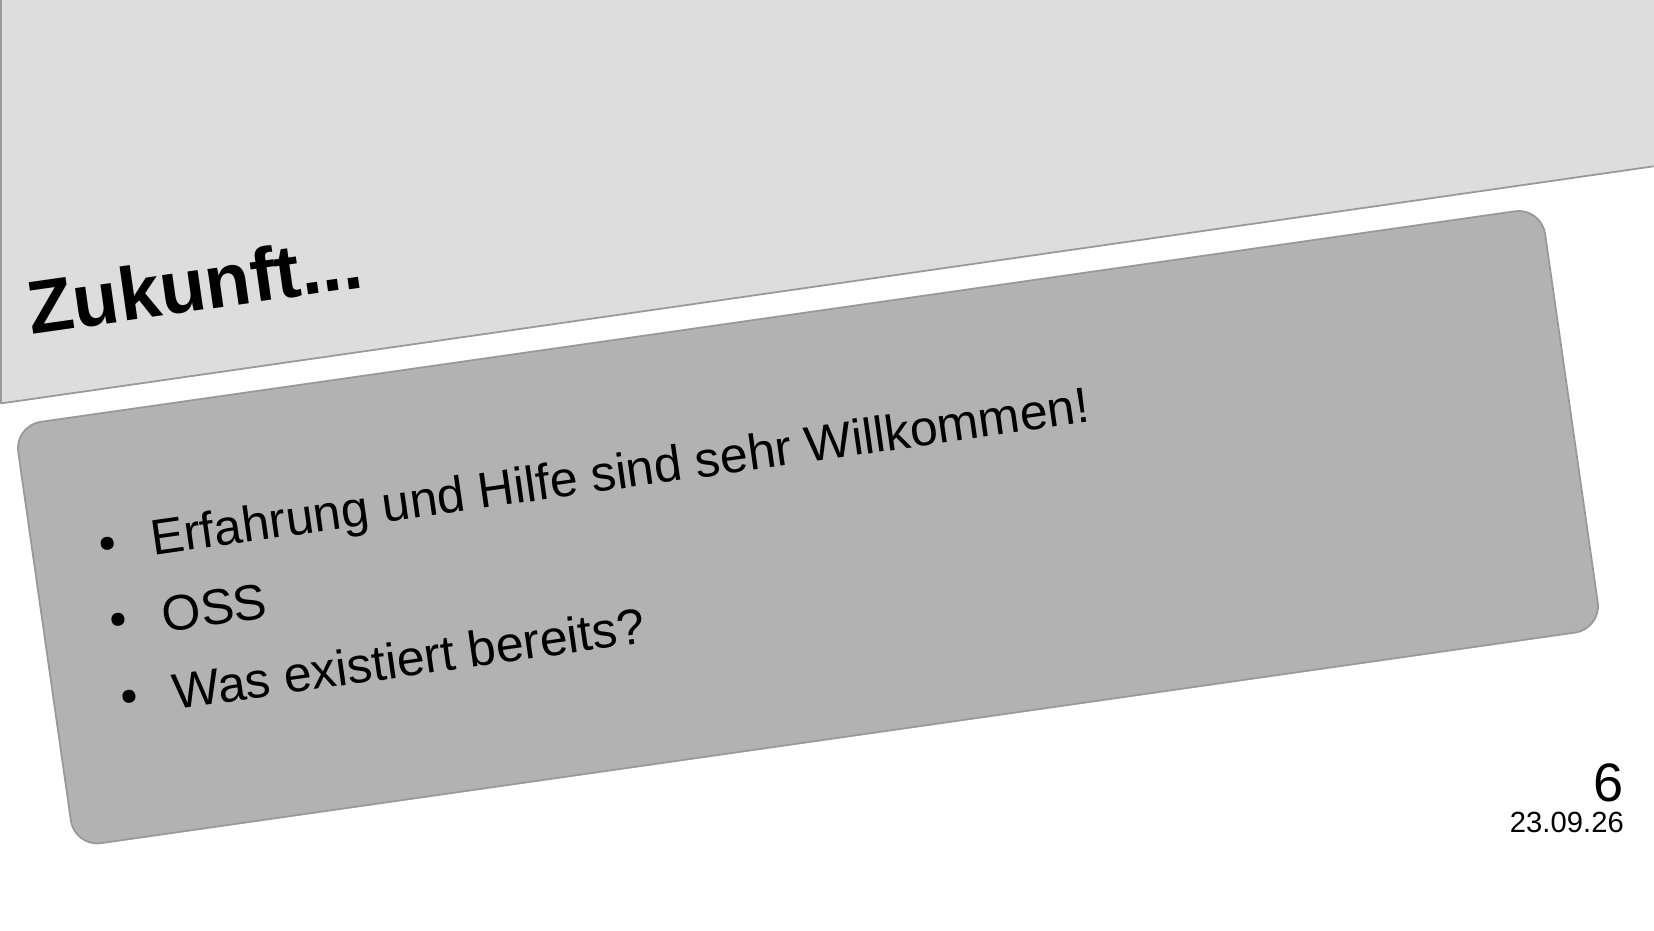

# Zukunft...
Erfahrung und Hilfe sind sehr Willkommen!
OSS
Was existiert bereits?
6